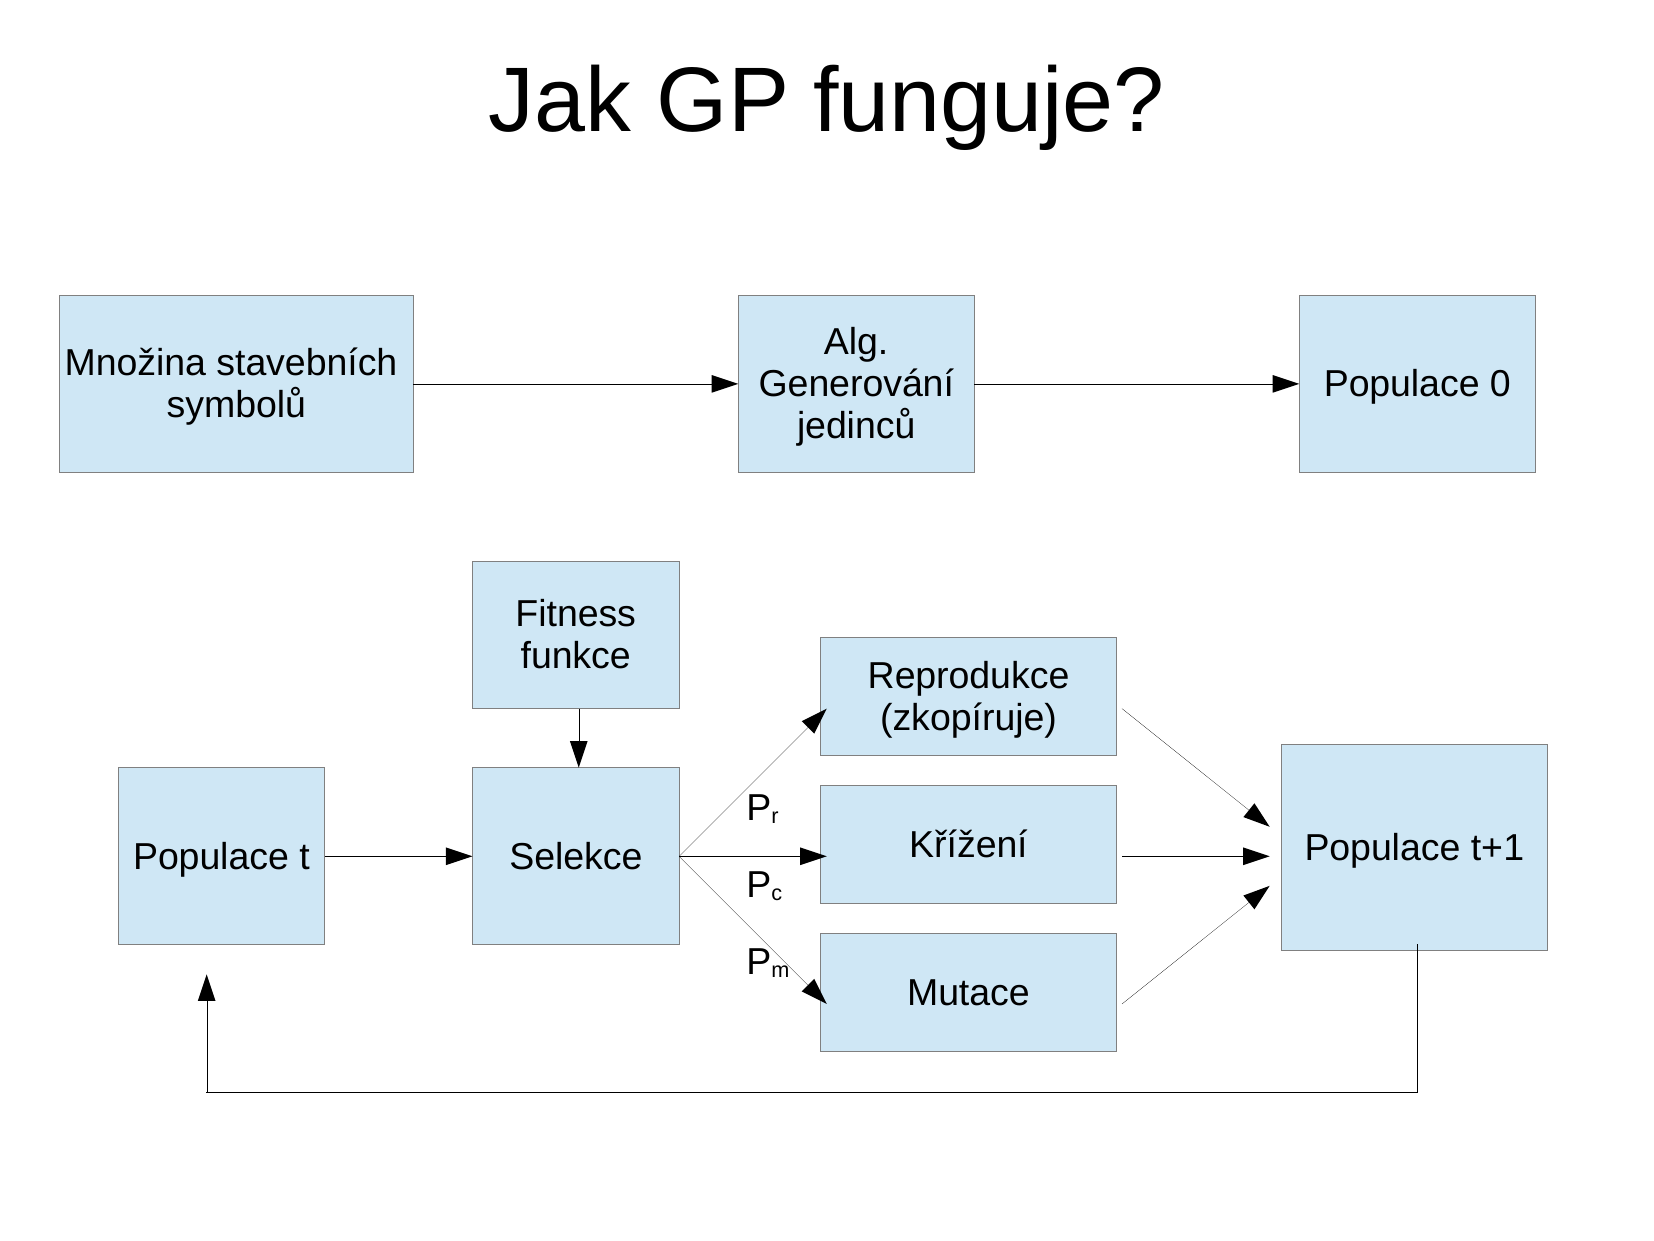

# Jak GP funguje?
Množina stavebních
symbolů
Alg.
Generování
jedinců
Populace 0
Fitness
funkce
Reprodukce
(zkopíruje)
Populace t+1
Populace t
Selekce
Pr
Křížení
Pc
Pm
Mutace